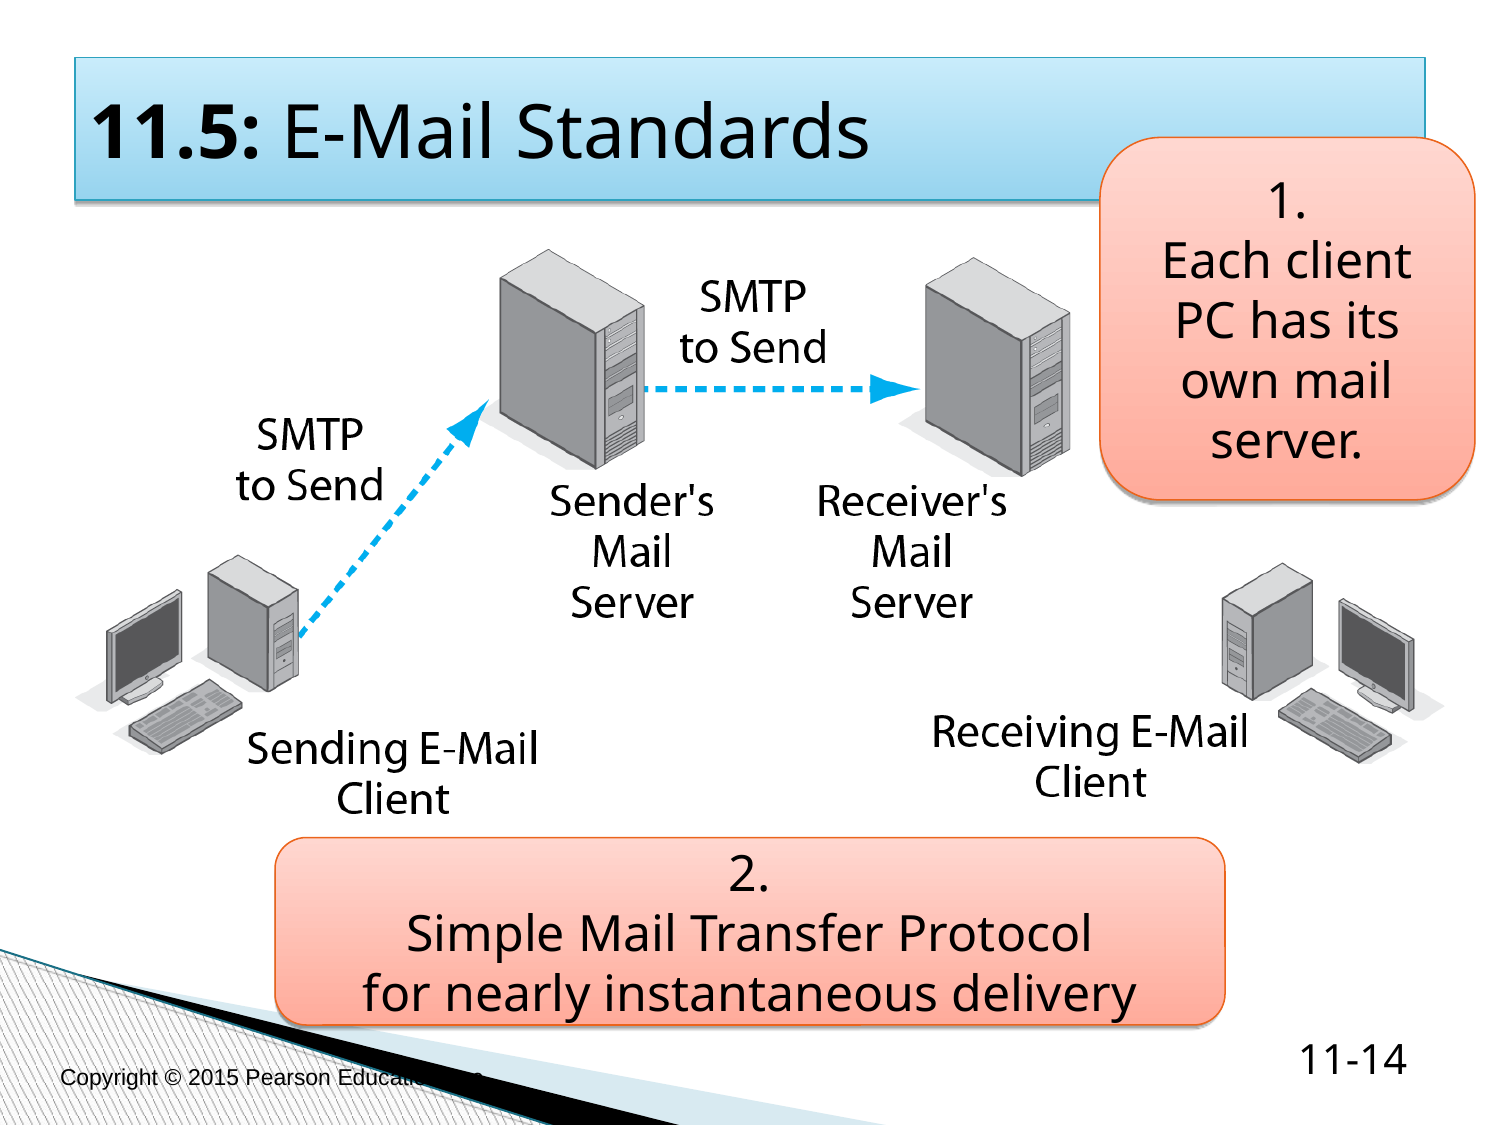

# 11.5: E-Mail Standards
1.
Each client PC has its own mail server.
2.
Simple Mail Transfer Protocol
for nearly instantaneous delivery
Copyright © 2015 Pearson Education, Inc.